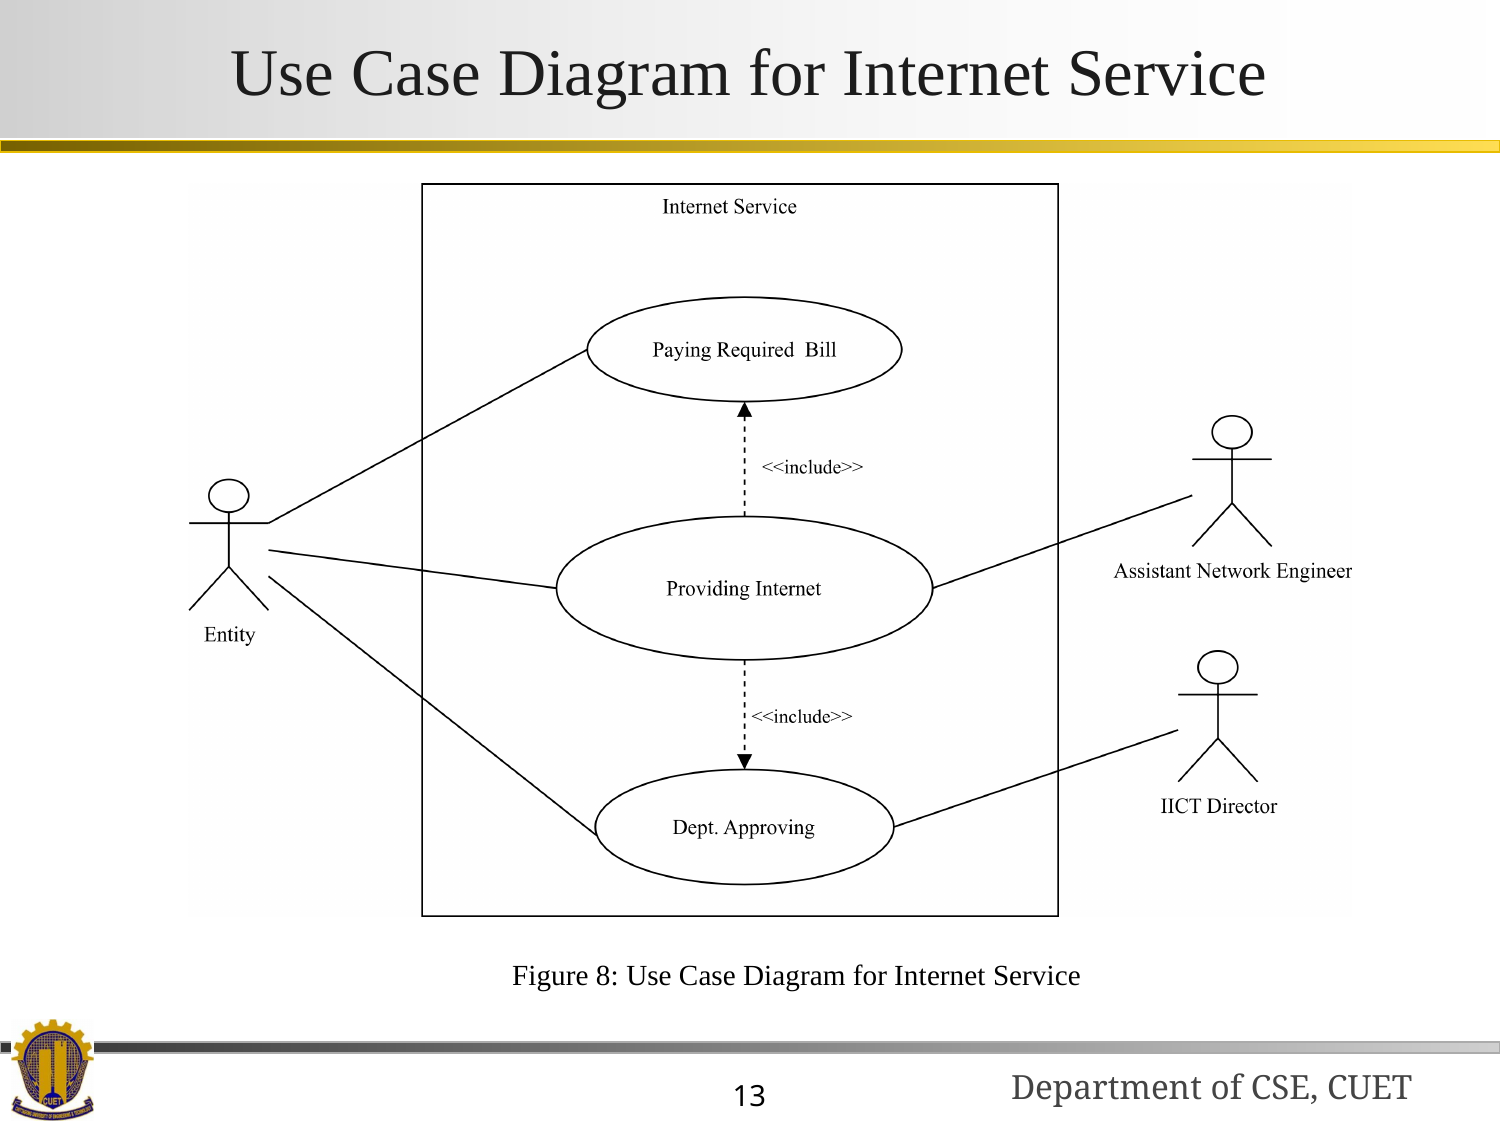

# Use Case Diagram for Internet Service
 Figure 8: Use Case Diagram for Internet Service